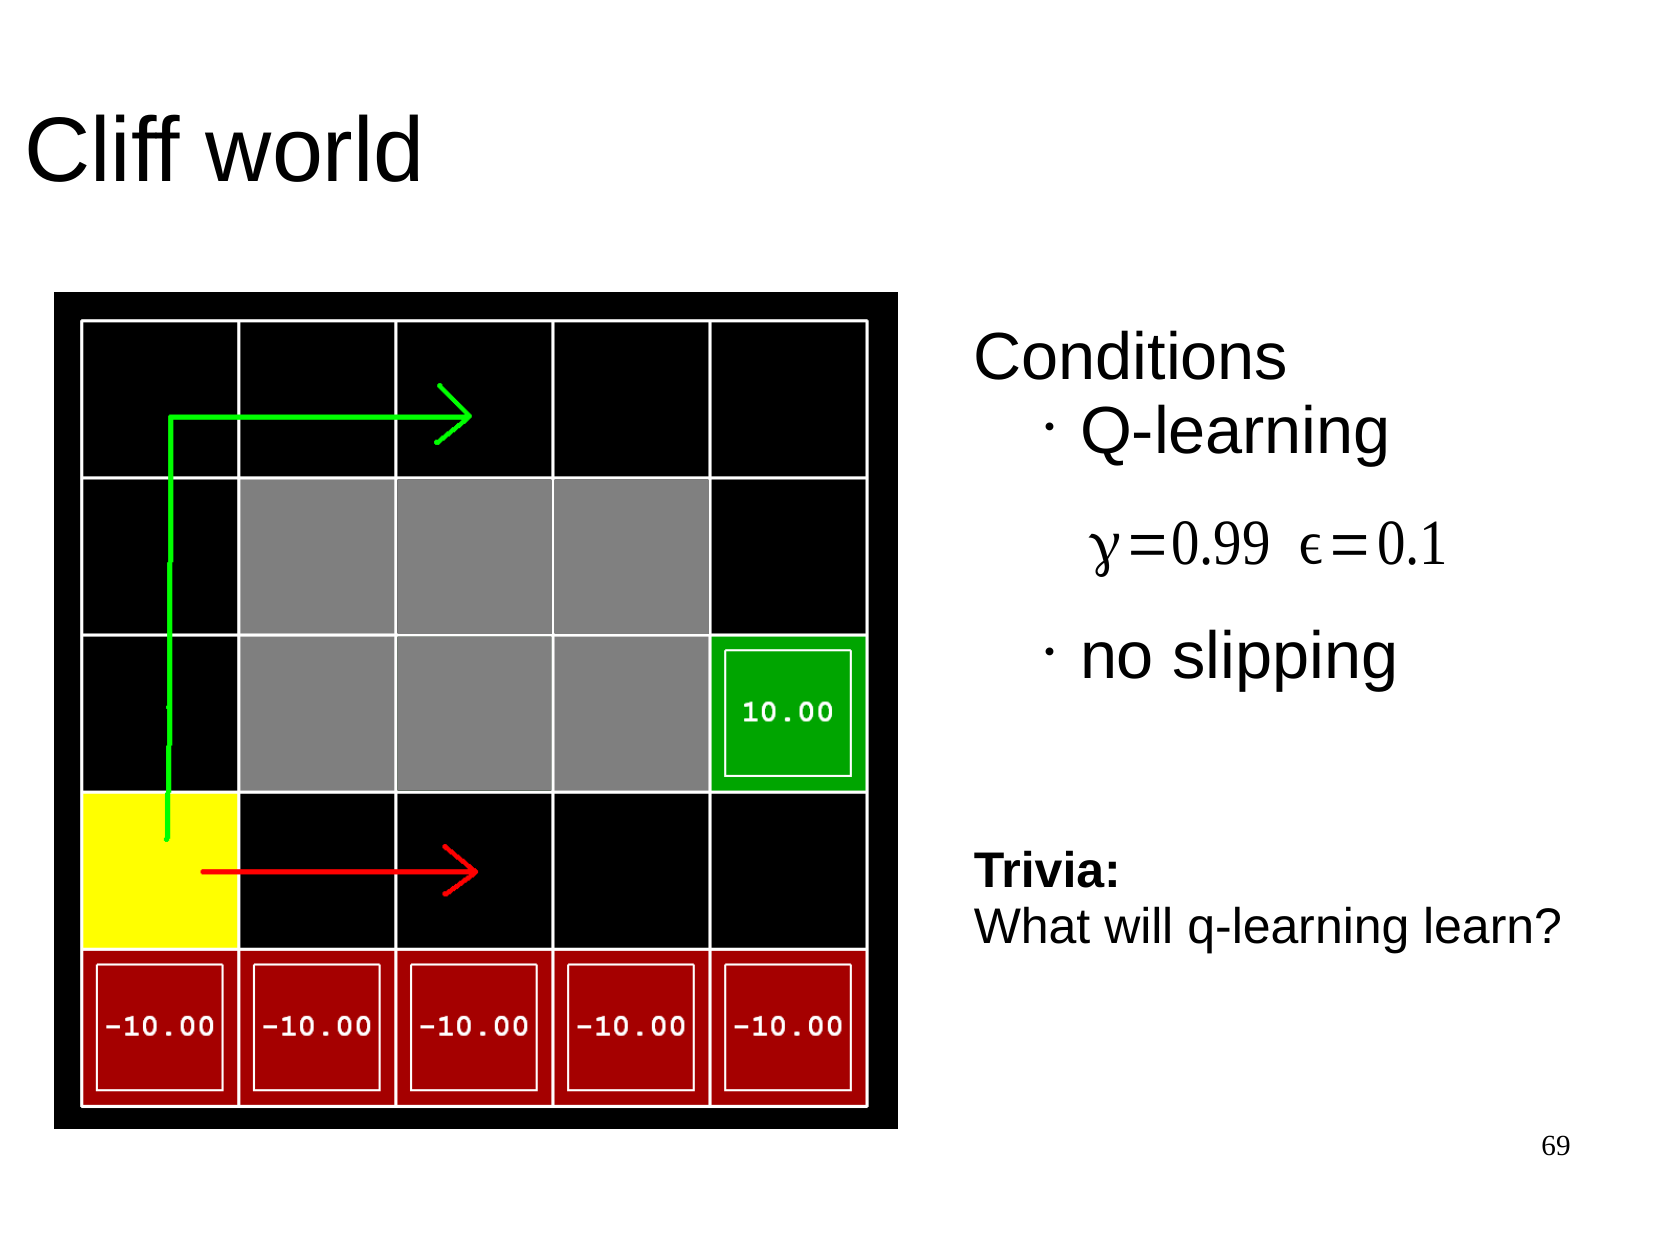

#
Cliff world
Conditions
Q-learning
no slipping
Trivia:
What will q-learning learn?
69